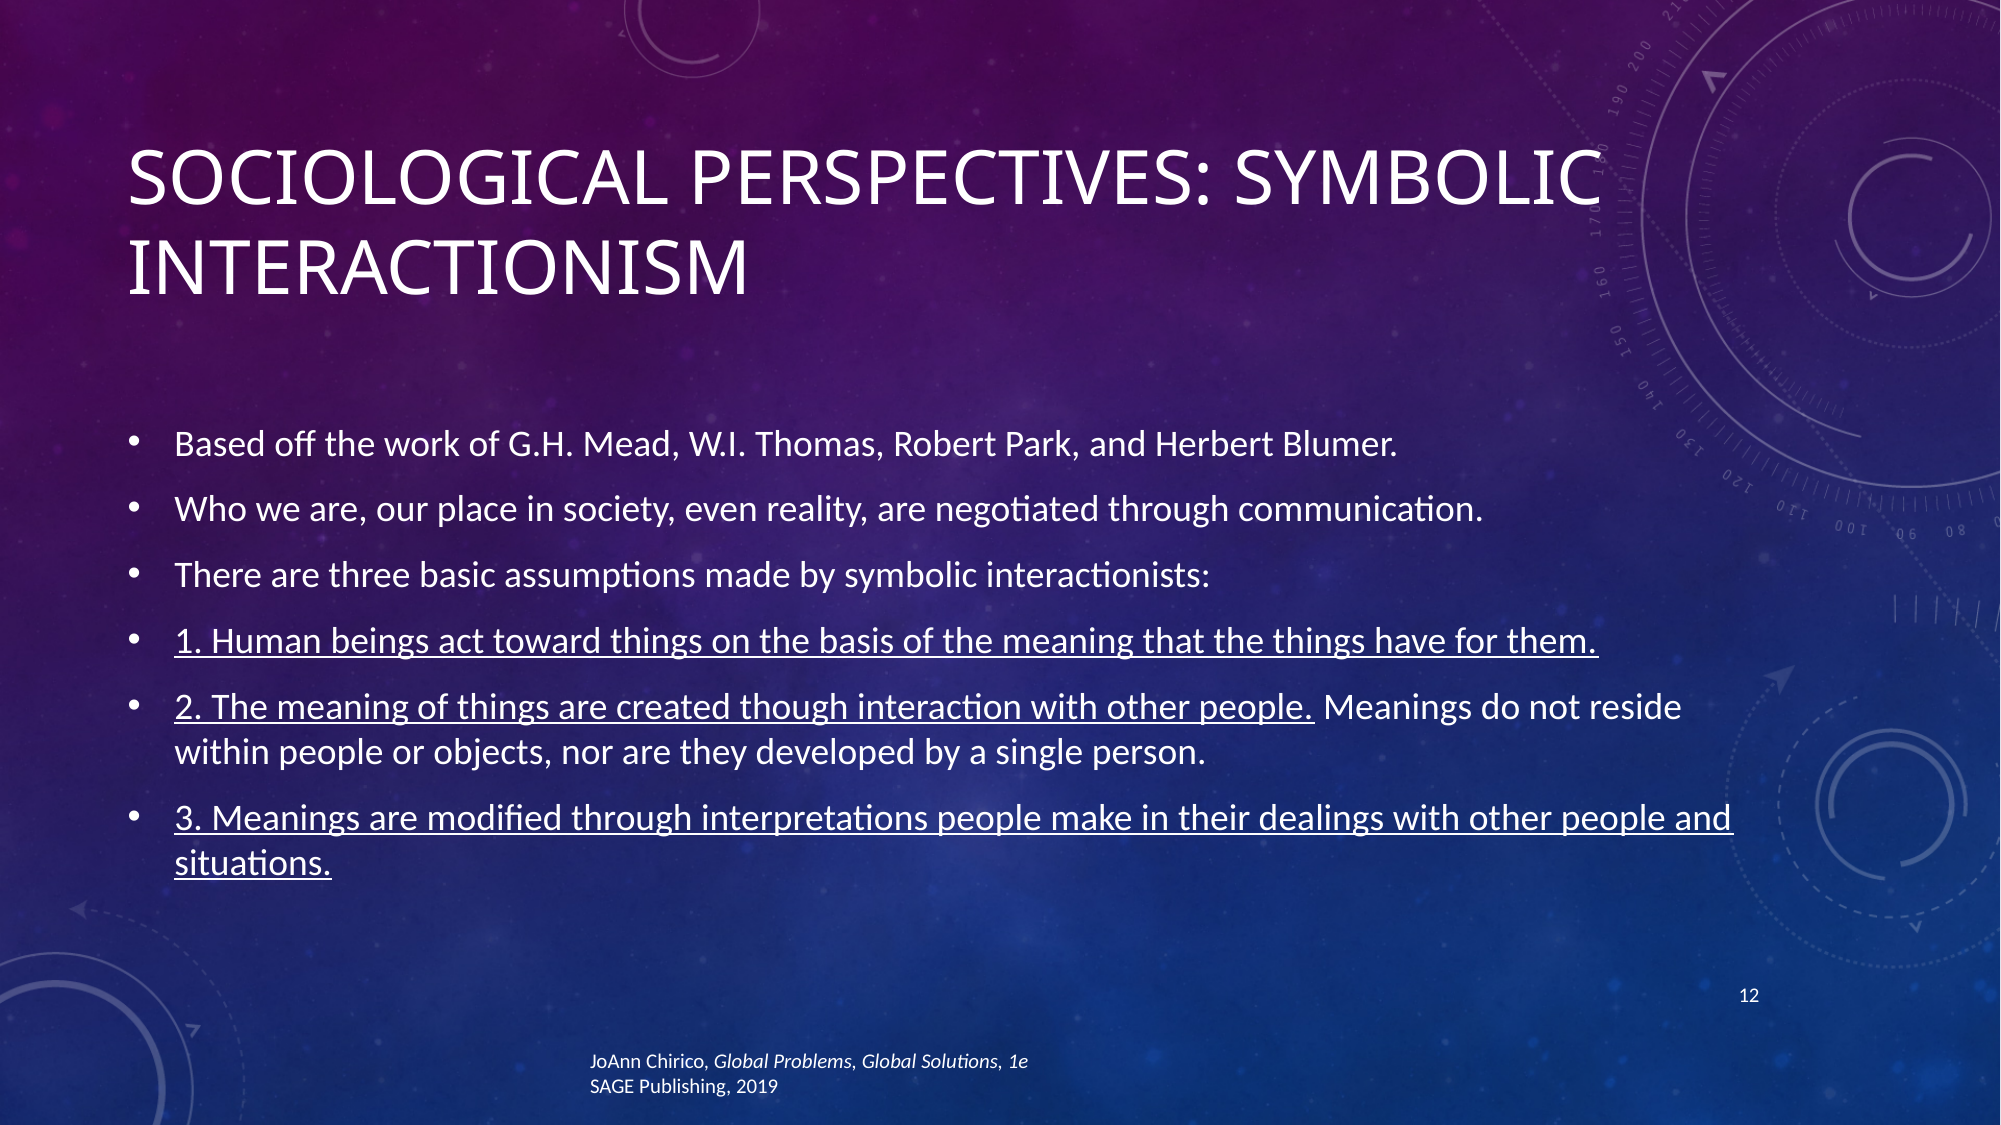

# Sociological Perspectives: Symbolic Interactionism
Based off the work of G.H. Mead, W.I. Thomas, Robert Park, and Herbert Blumer.
Who we are, our place in society, even reality, are negotiated through communication.
There are three basic assumptions made by symbolic interactionists:
1. Human beings act toward things on the basis of the meaning that the things have for them.
2. The meaning of things are created though interaction with other people. Meanings do not reside within people or objects, nor are they developed by a single person.
3. Meanings are modified through interpretations people make in their dealings with other people and situations.
JoAnn Chirico, Global Problems, Global Solutions, 1e
SAGE Publishing, 2019